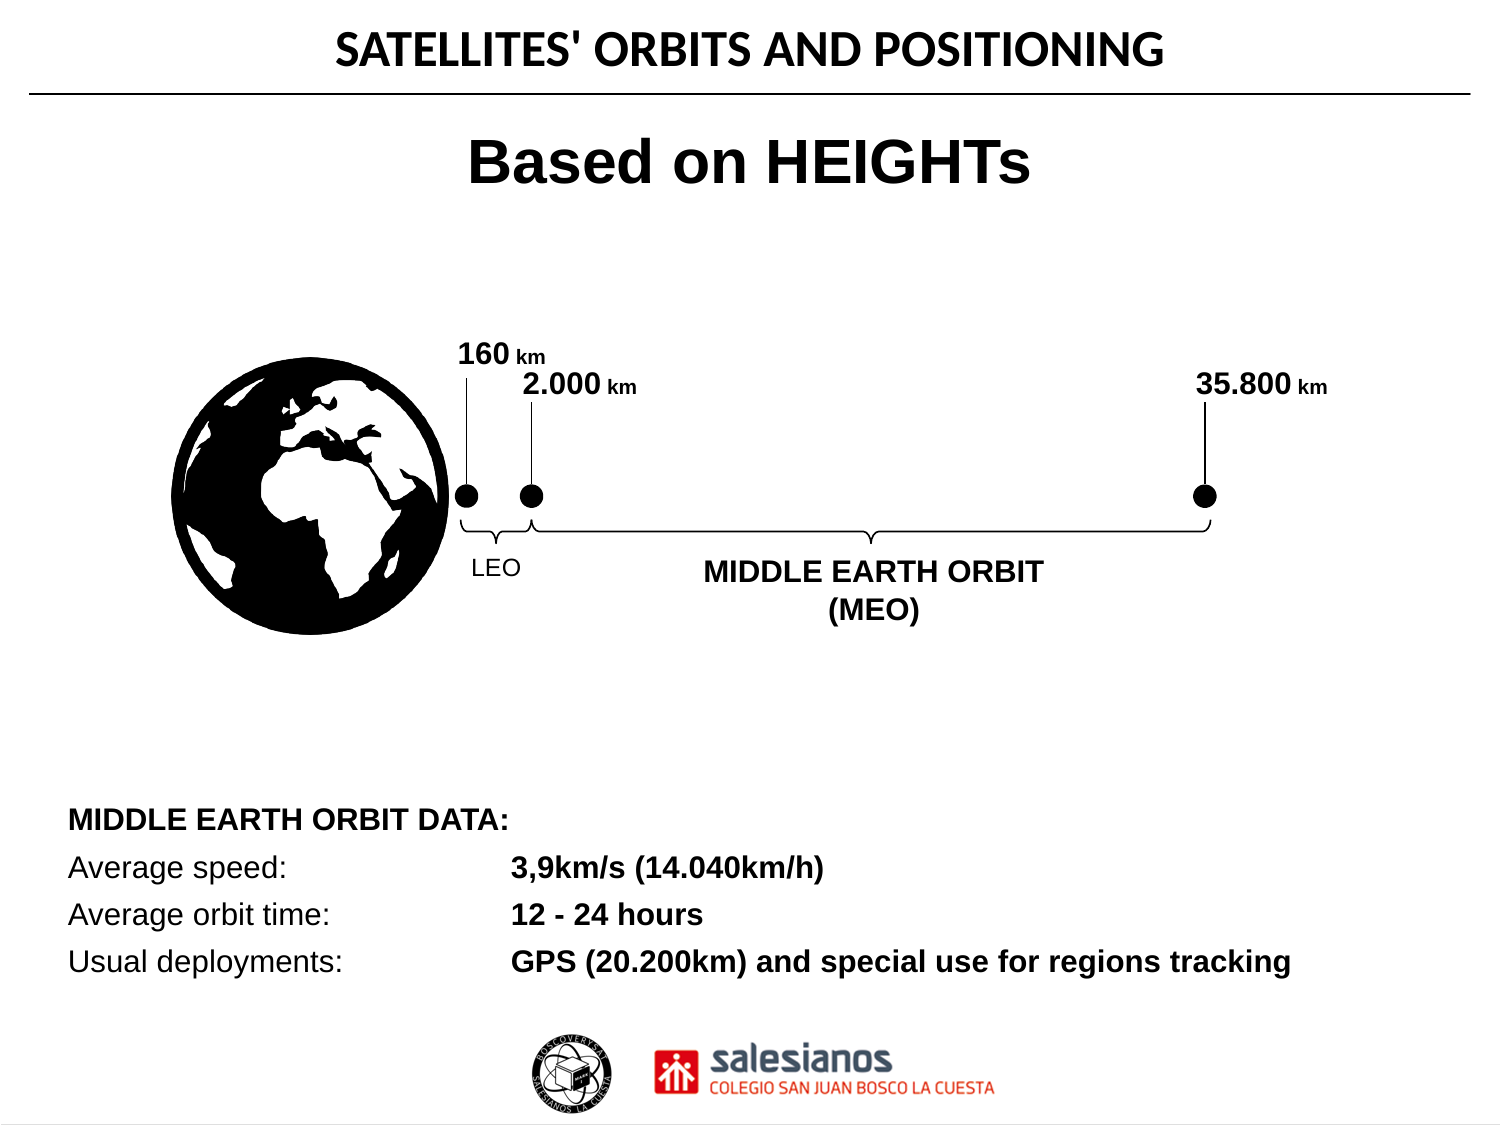

SATELLITES' ORBITS AND POSITIONING
Based on HEIGHTs
160 km
2.000 km
35.800 km
LEO
MIDDLE EARTH ORBIT
(MEO)
MIDDLE EARTH ORBIT DATA:
Average speed:
3,9km/s (14.040km/h)
12 - 24 hours
Average orbit time:
Usual deployments:
GPS (20.200km) and special use for regions tracking